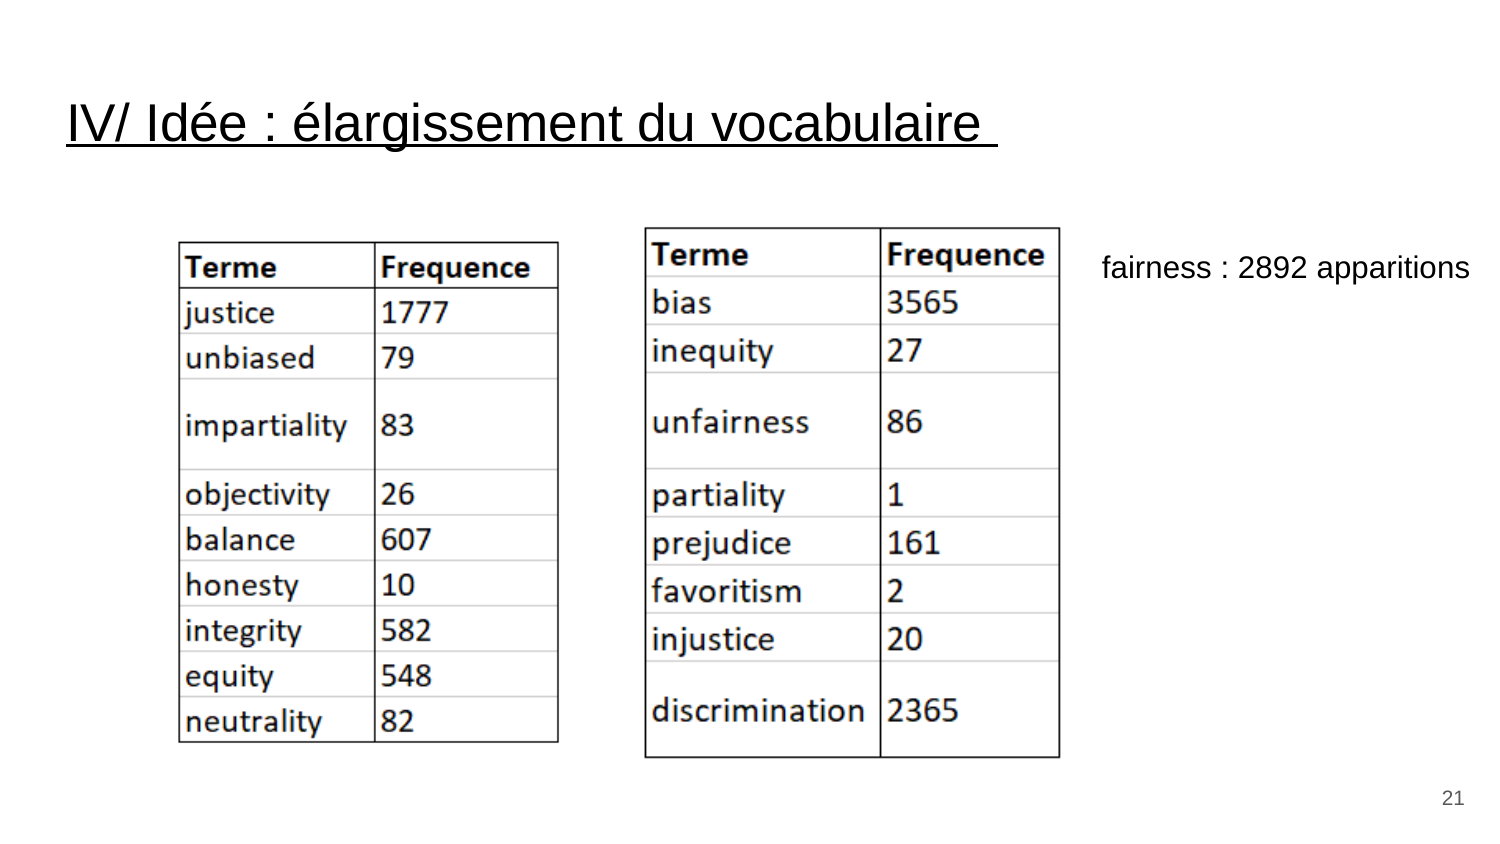

# IV/ Idée : élargissement du vocabulaire
fairness : 2892 apparitions